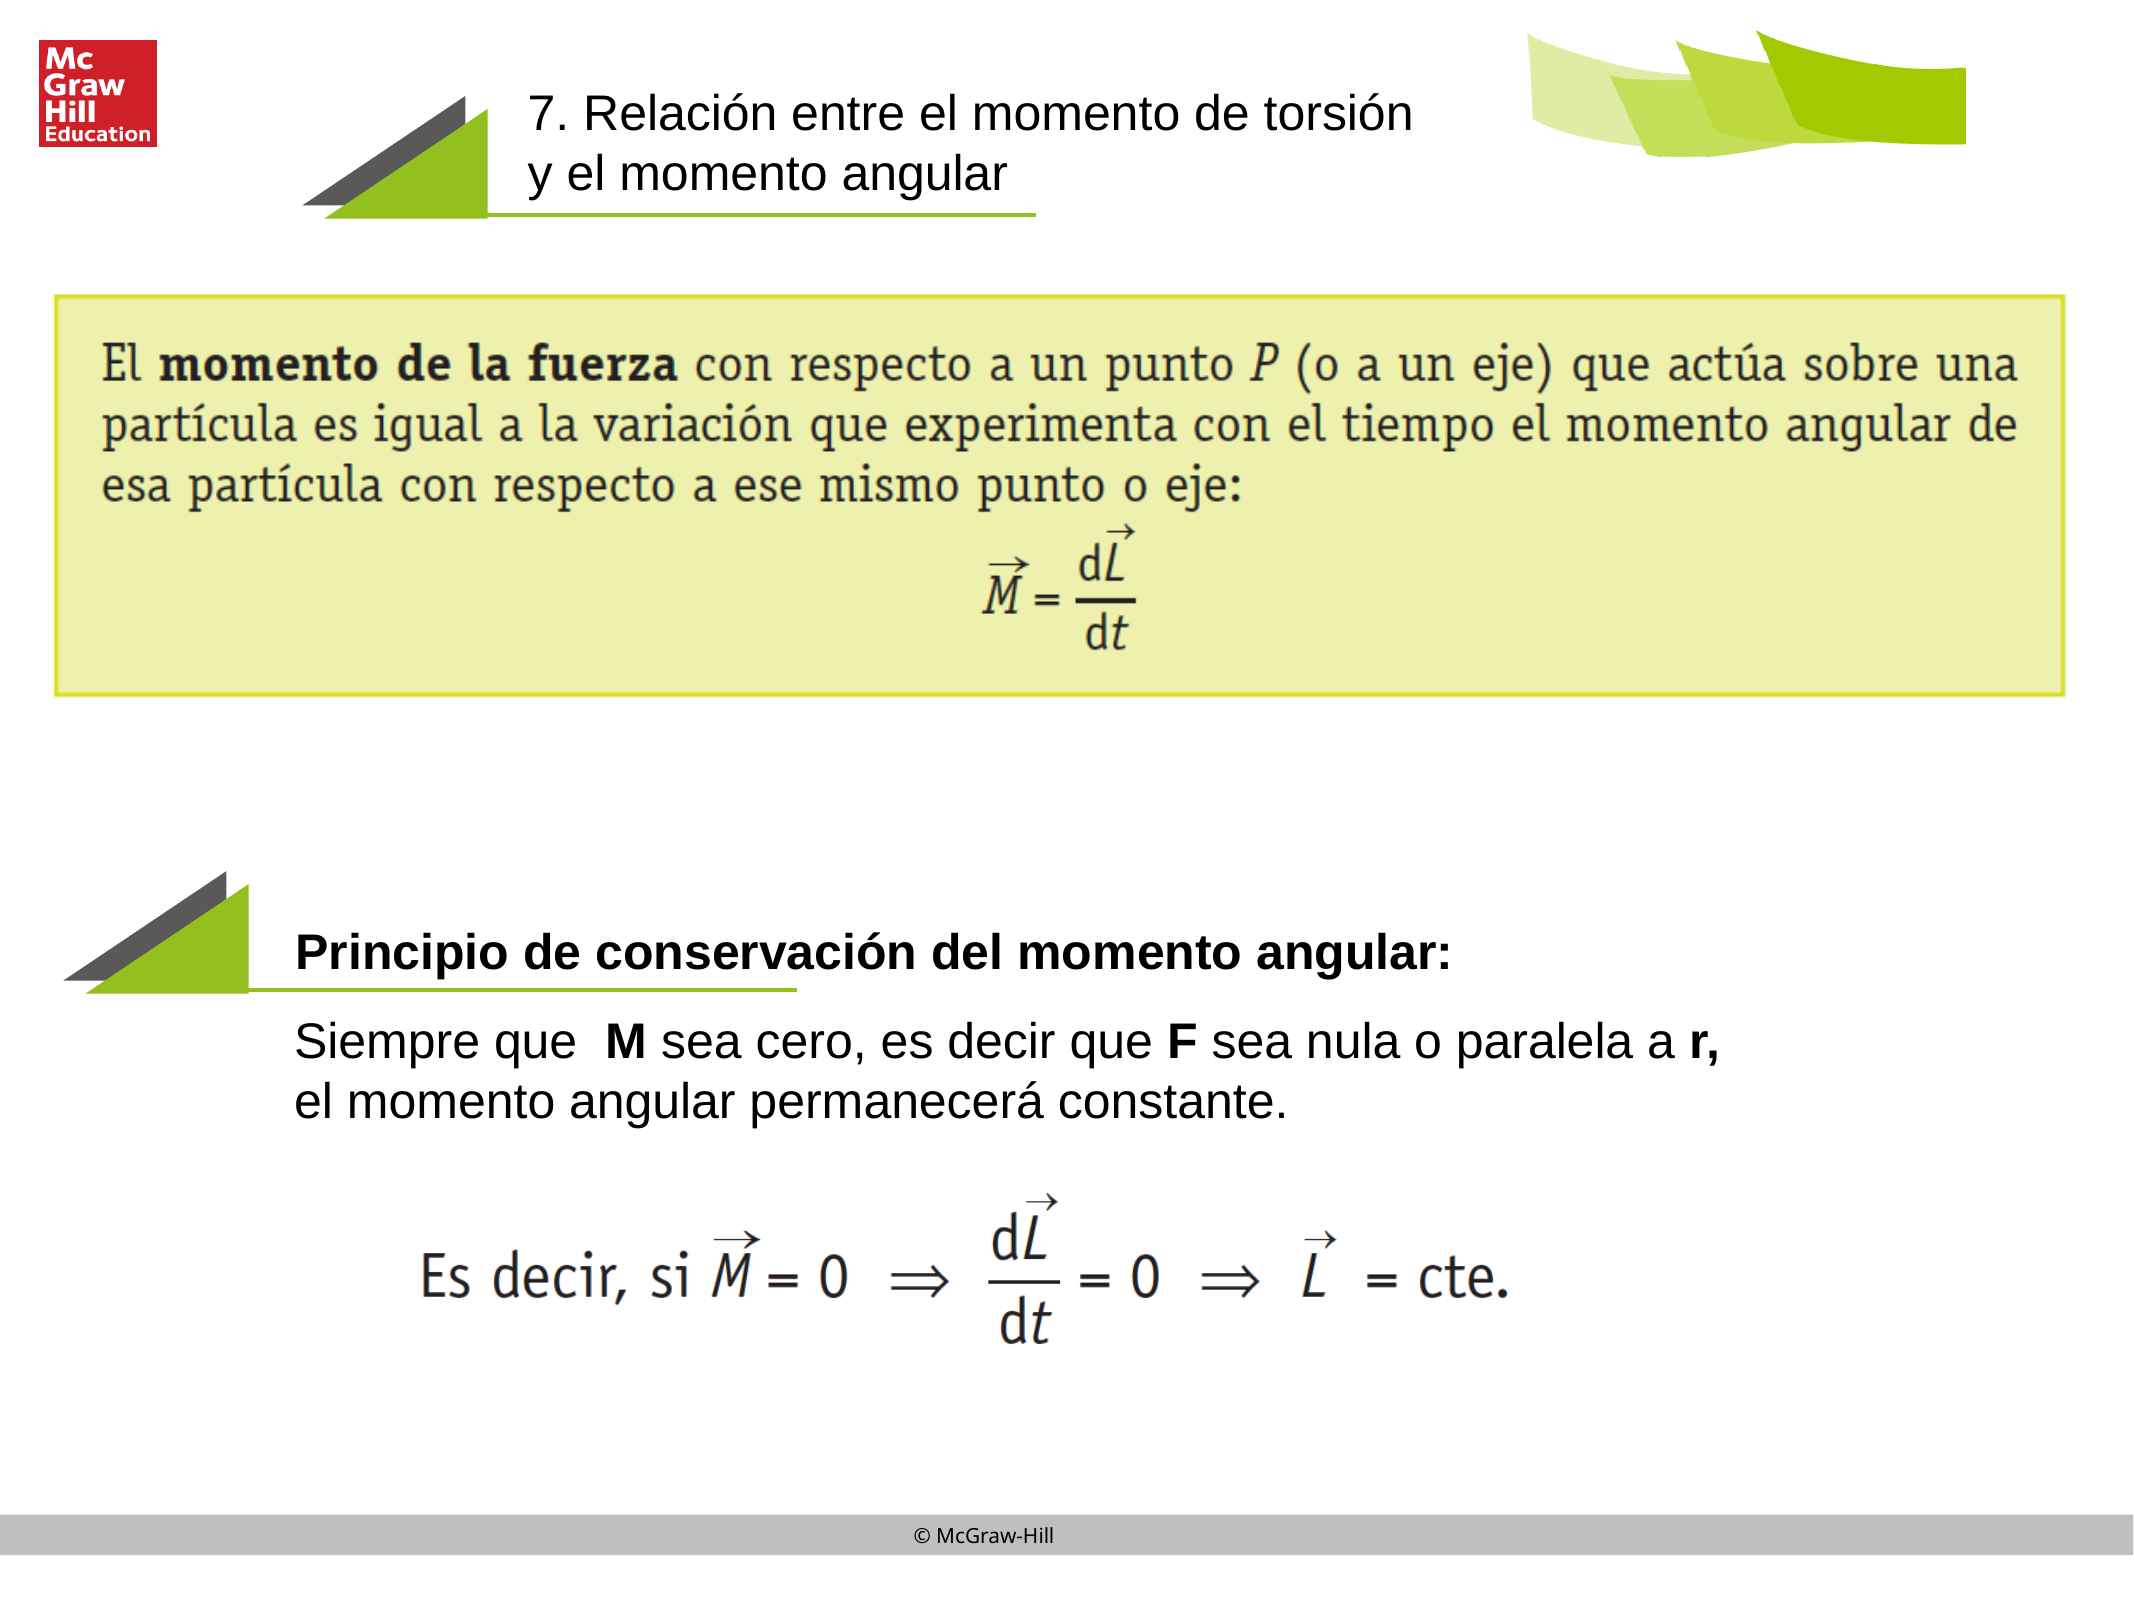

7. Relación entre el momento de torsión
y el momento angular
Principio de conservación del momento angular:
Siempre que M sea cero, es decir que F sea nula o paralela a r, el momento angular permanecerá constante.
© McGraw-Hill